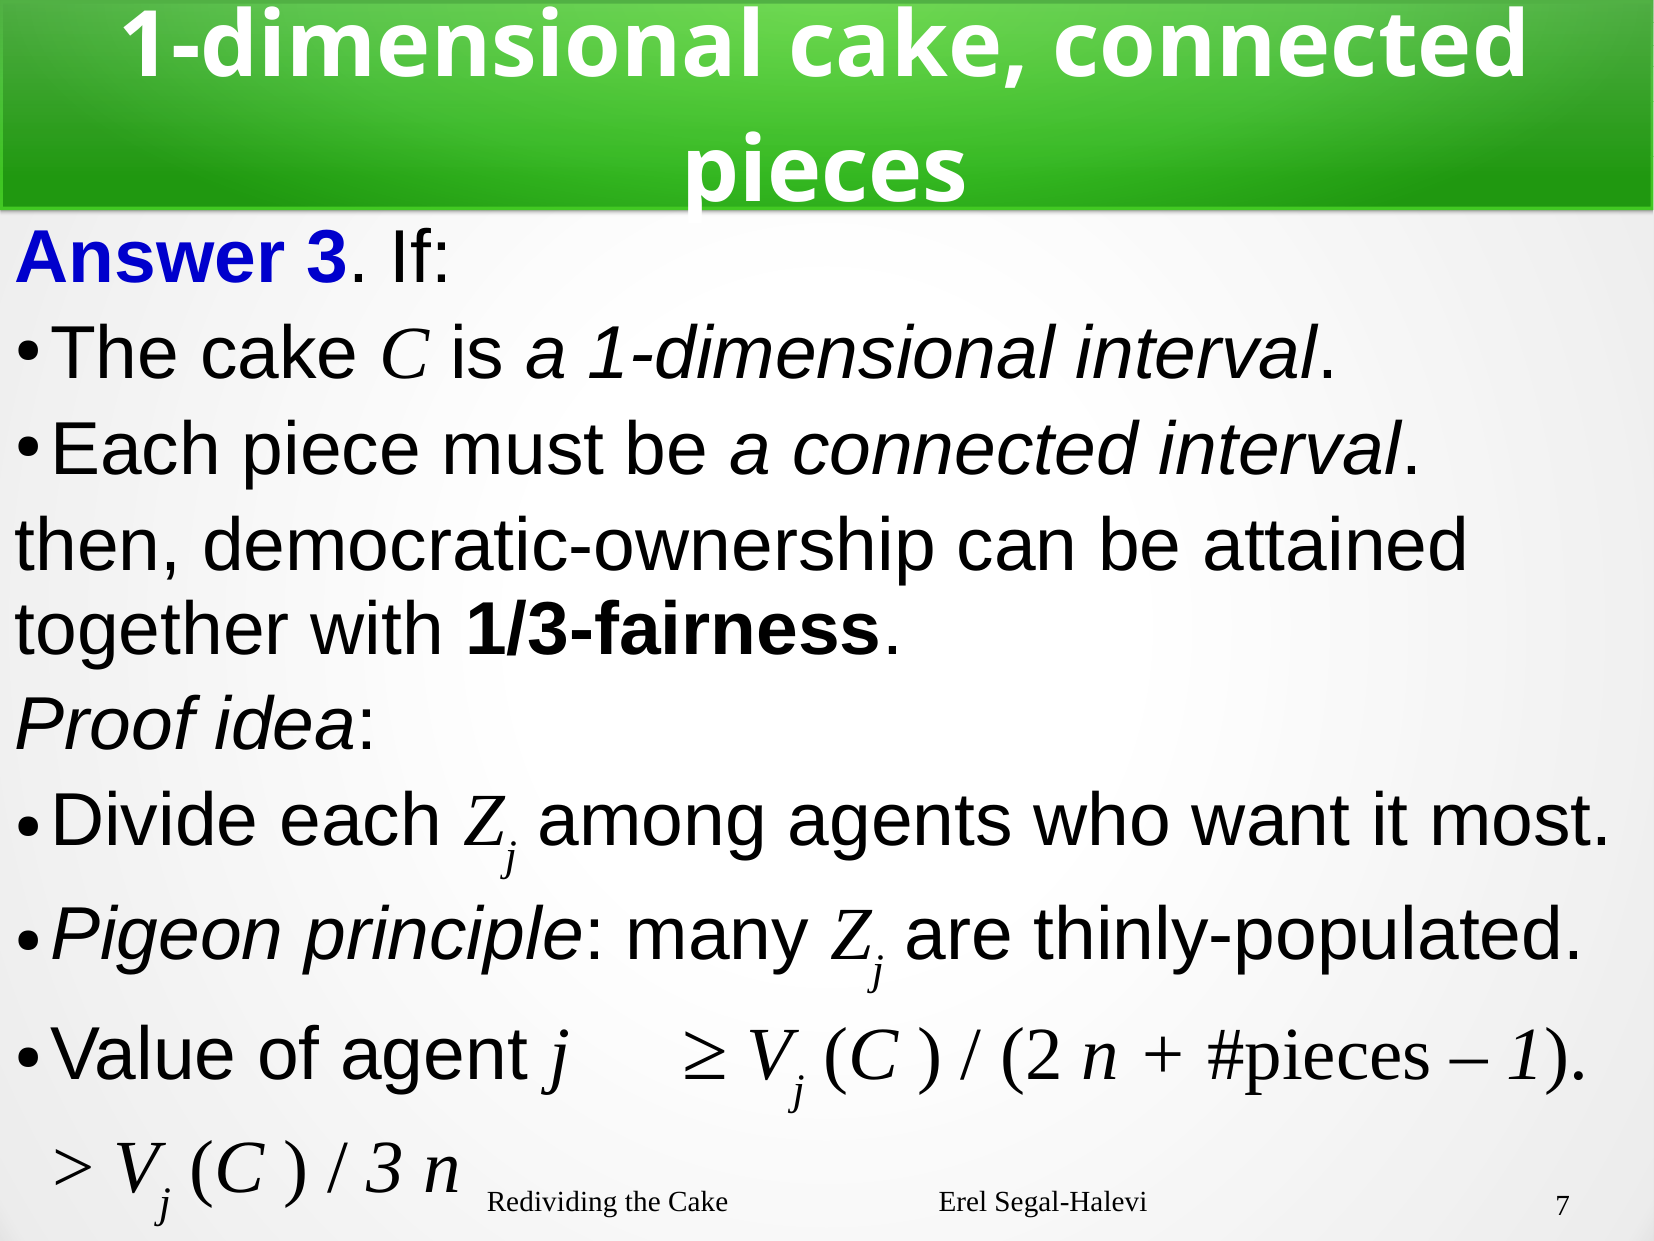

# 1-dimensional cake, connected pieces
Answer 3. If:
The cake C is a 1-dimensional interval.
Each piece must be a connected interval.
then, democratic-ownership can be attained together with 1/3-fairness.
Proof idea:
Divide each Zj among agents who want it most.
Pigeon principle: many Zj are thinly-populated.
Value of agent j ≥ Vj (C ) / (2 n + #pieces – 1).
 > Vj (C ) / 3 n
Redividing the Cake Erel Segal-Halevi
7